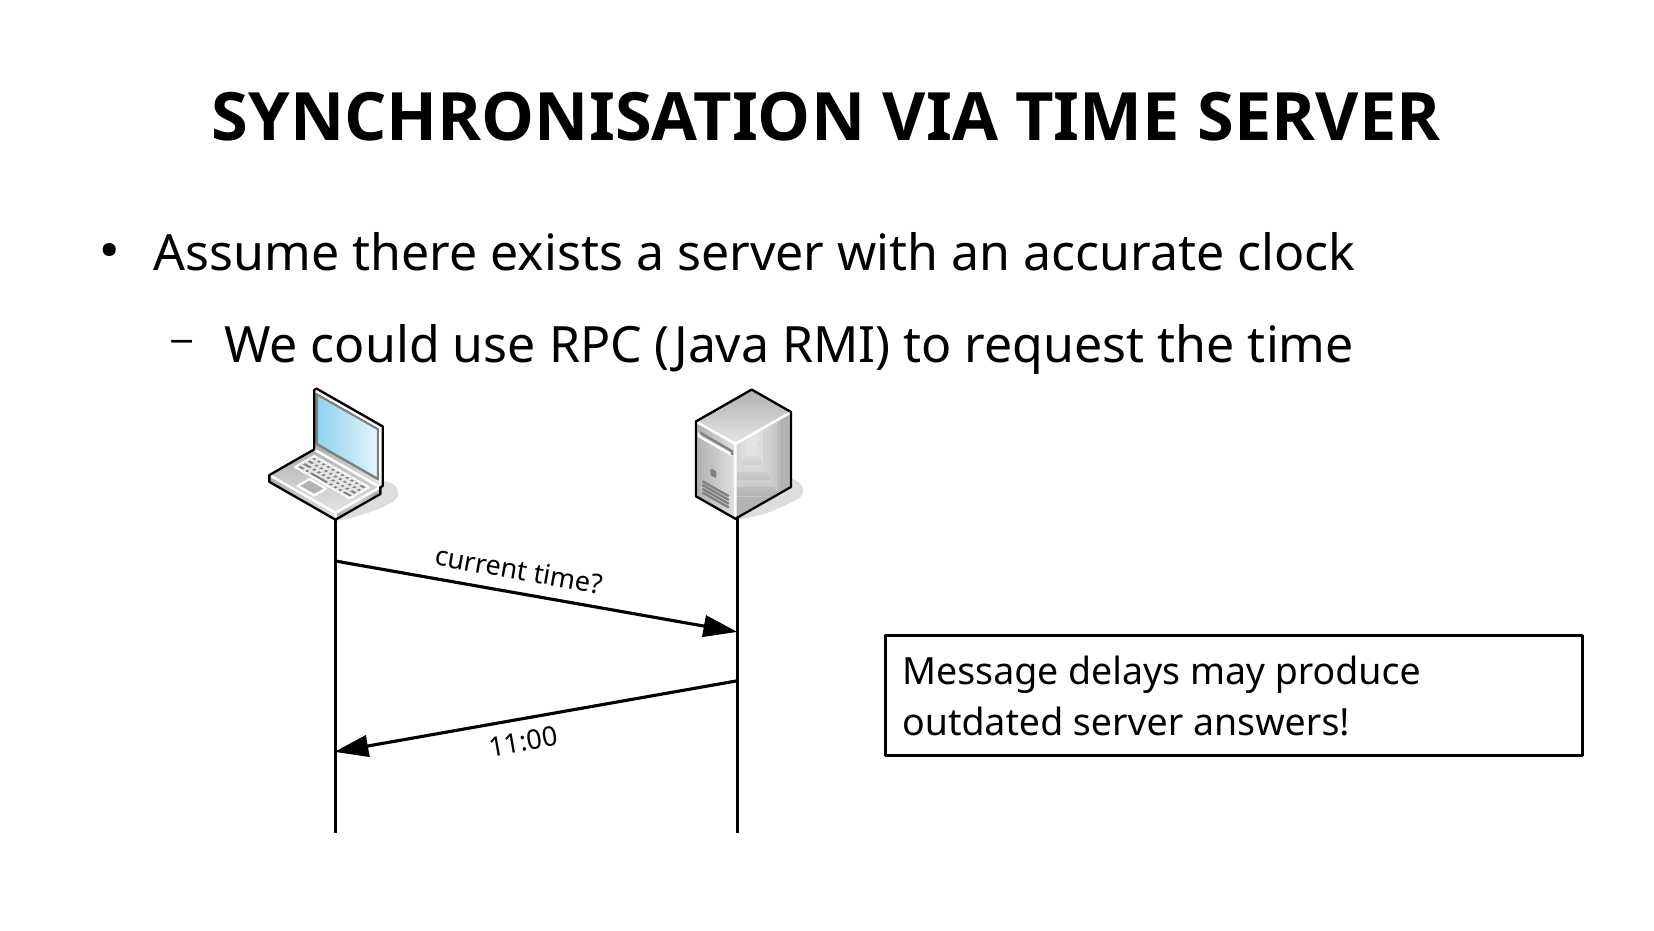

# SYNCHRONISATION VIA TIME SERVER
Assume there exists a server with an accurate clock
We could use RPC (Java RMI) to request the time
current time?
Message delays may produce outdated server answers!
11:00